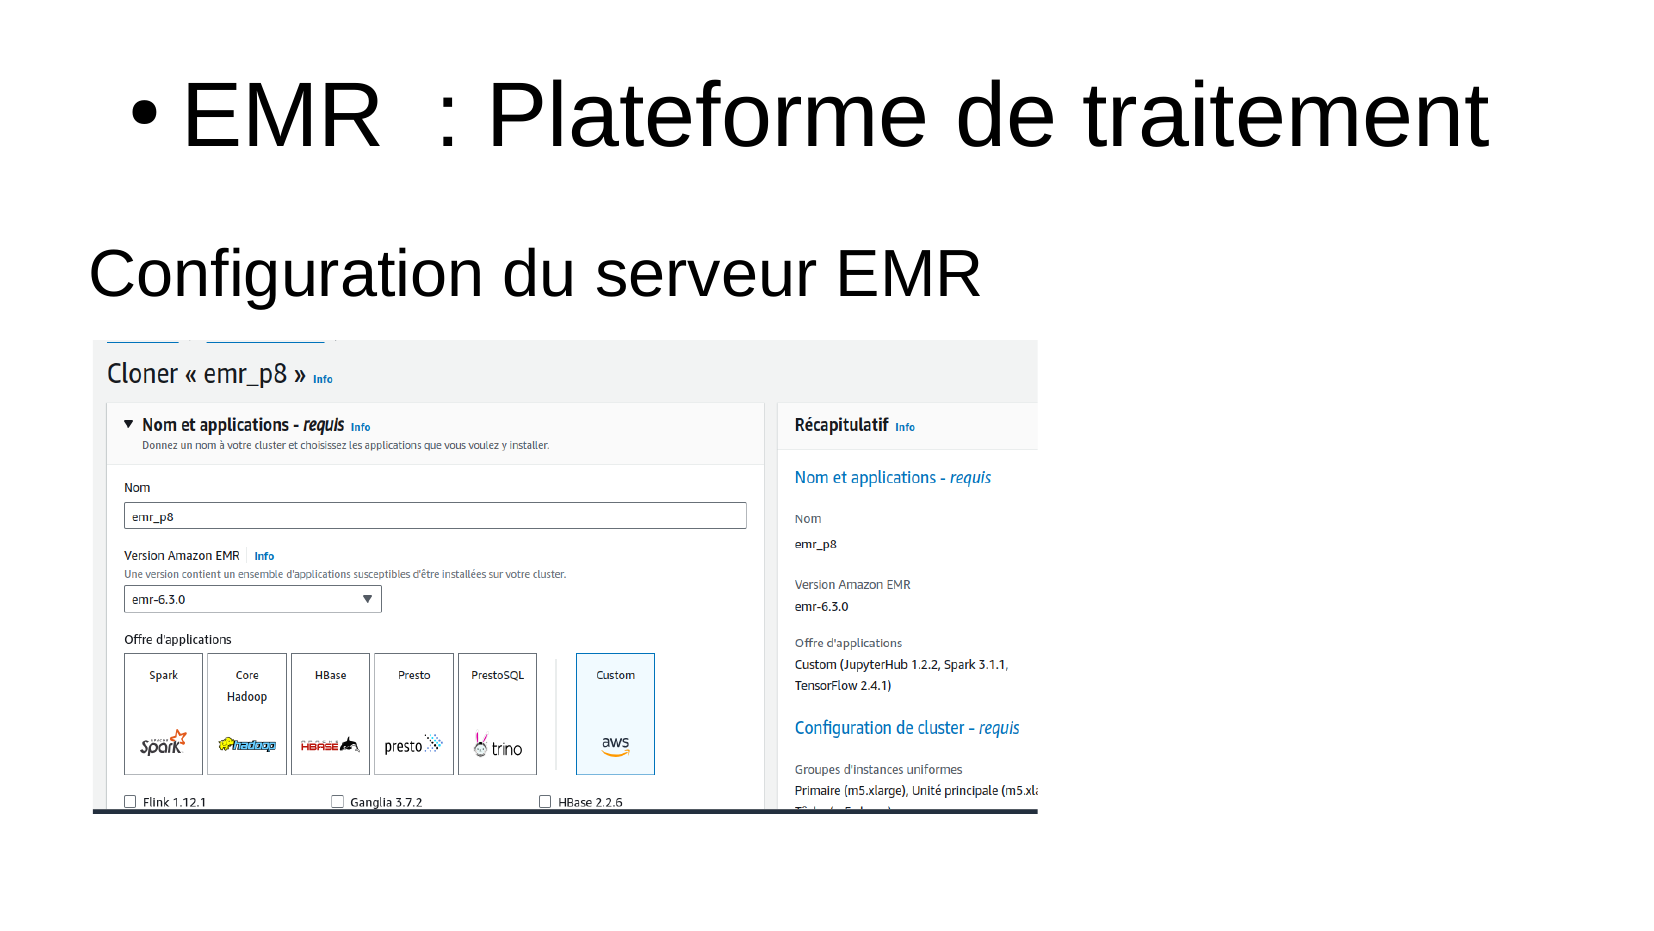

# EMR : Plateforme de traitement
Configuration du serveur EMR